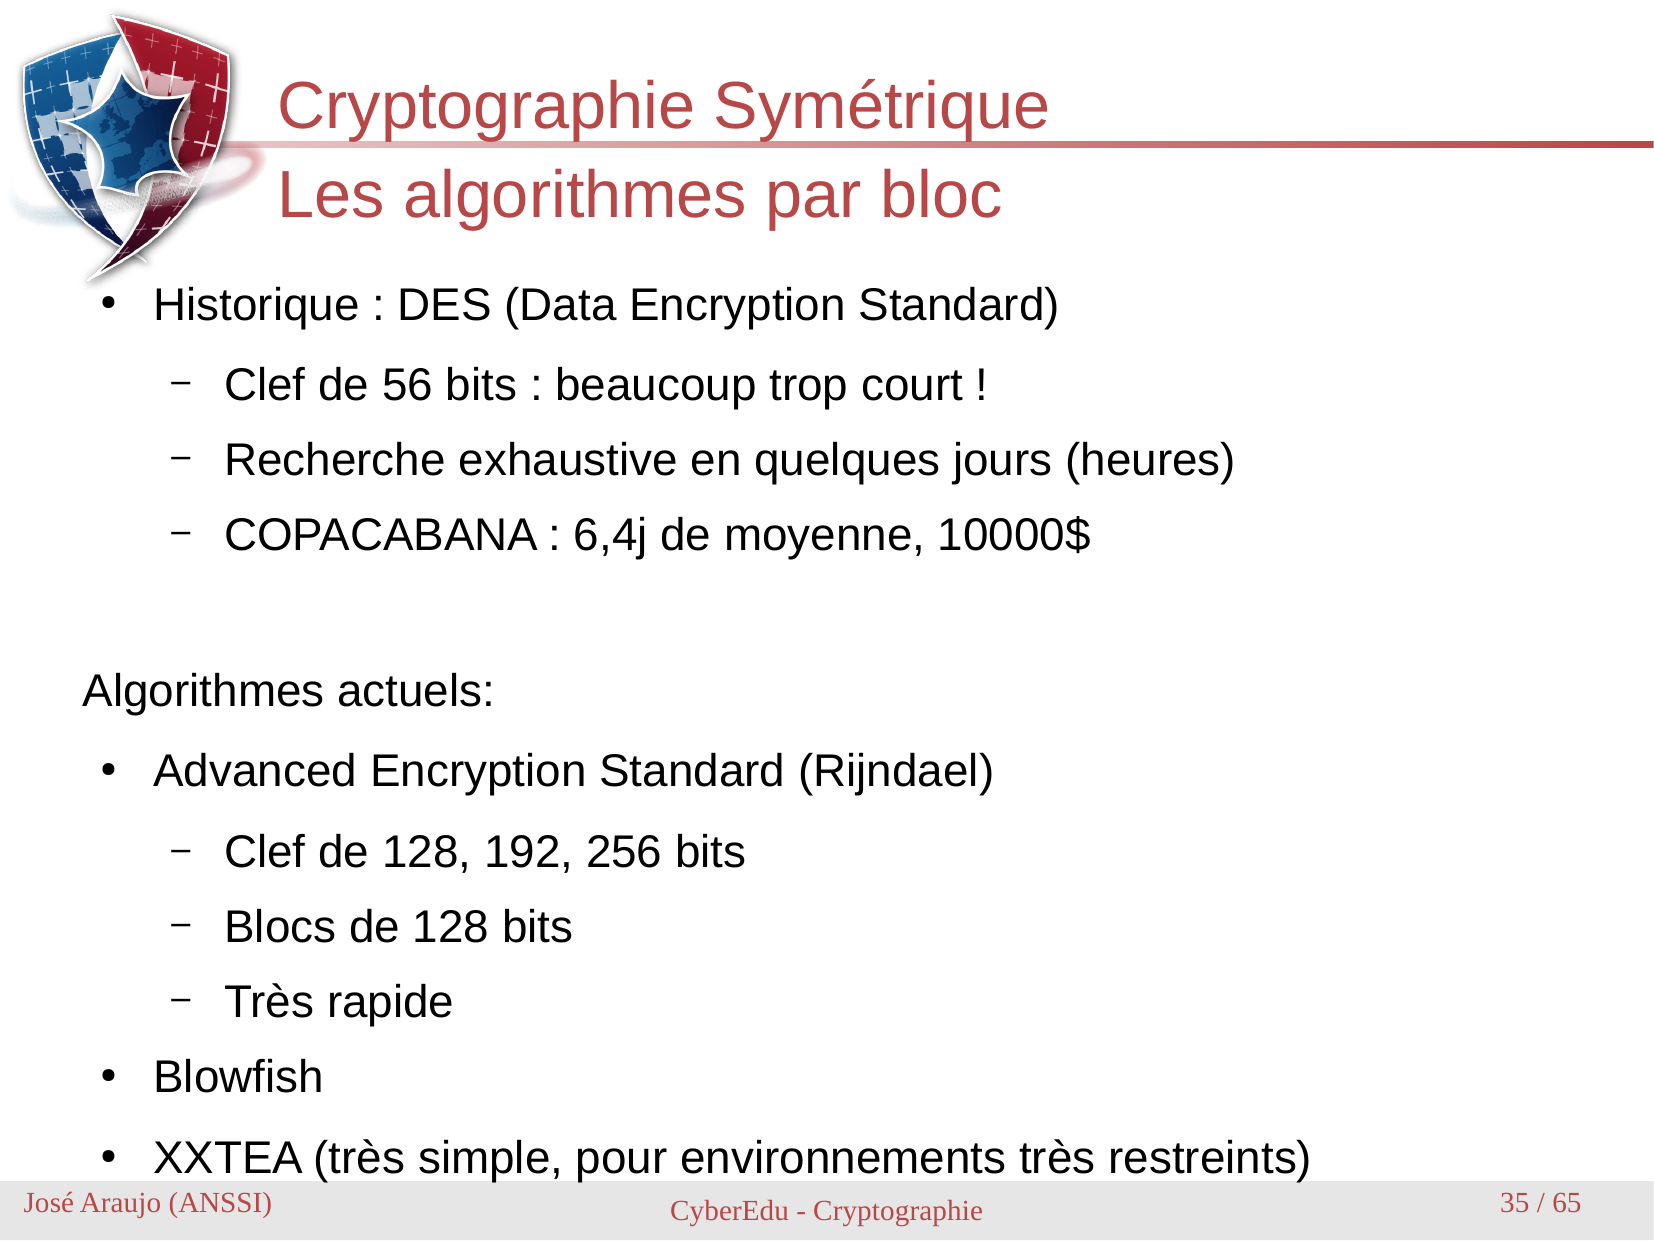

# Cryptographie Symétrique Les algorithmes par bloc
Historique : DES (Data Encryption Standard)
Clef de 56 bits : beaucoup trop court !
Recherche exhaustive en quelques jours (heures)
COPACABANA : 6,4j de moyenne, 10000$
Algorithmes actuels:
Advanced Encryption Standard (Rijndael)
Clef de 128, 192, 256 bits
Blocs de 128 bits
Très rapide
Blowfish
XXTEA (très simple, pour environnements très restreints)